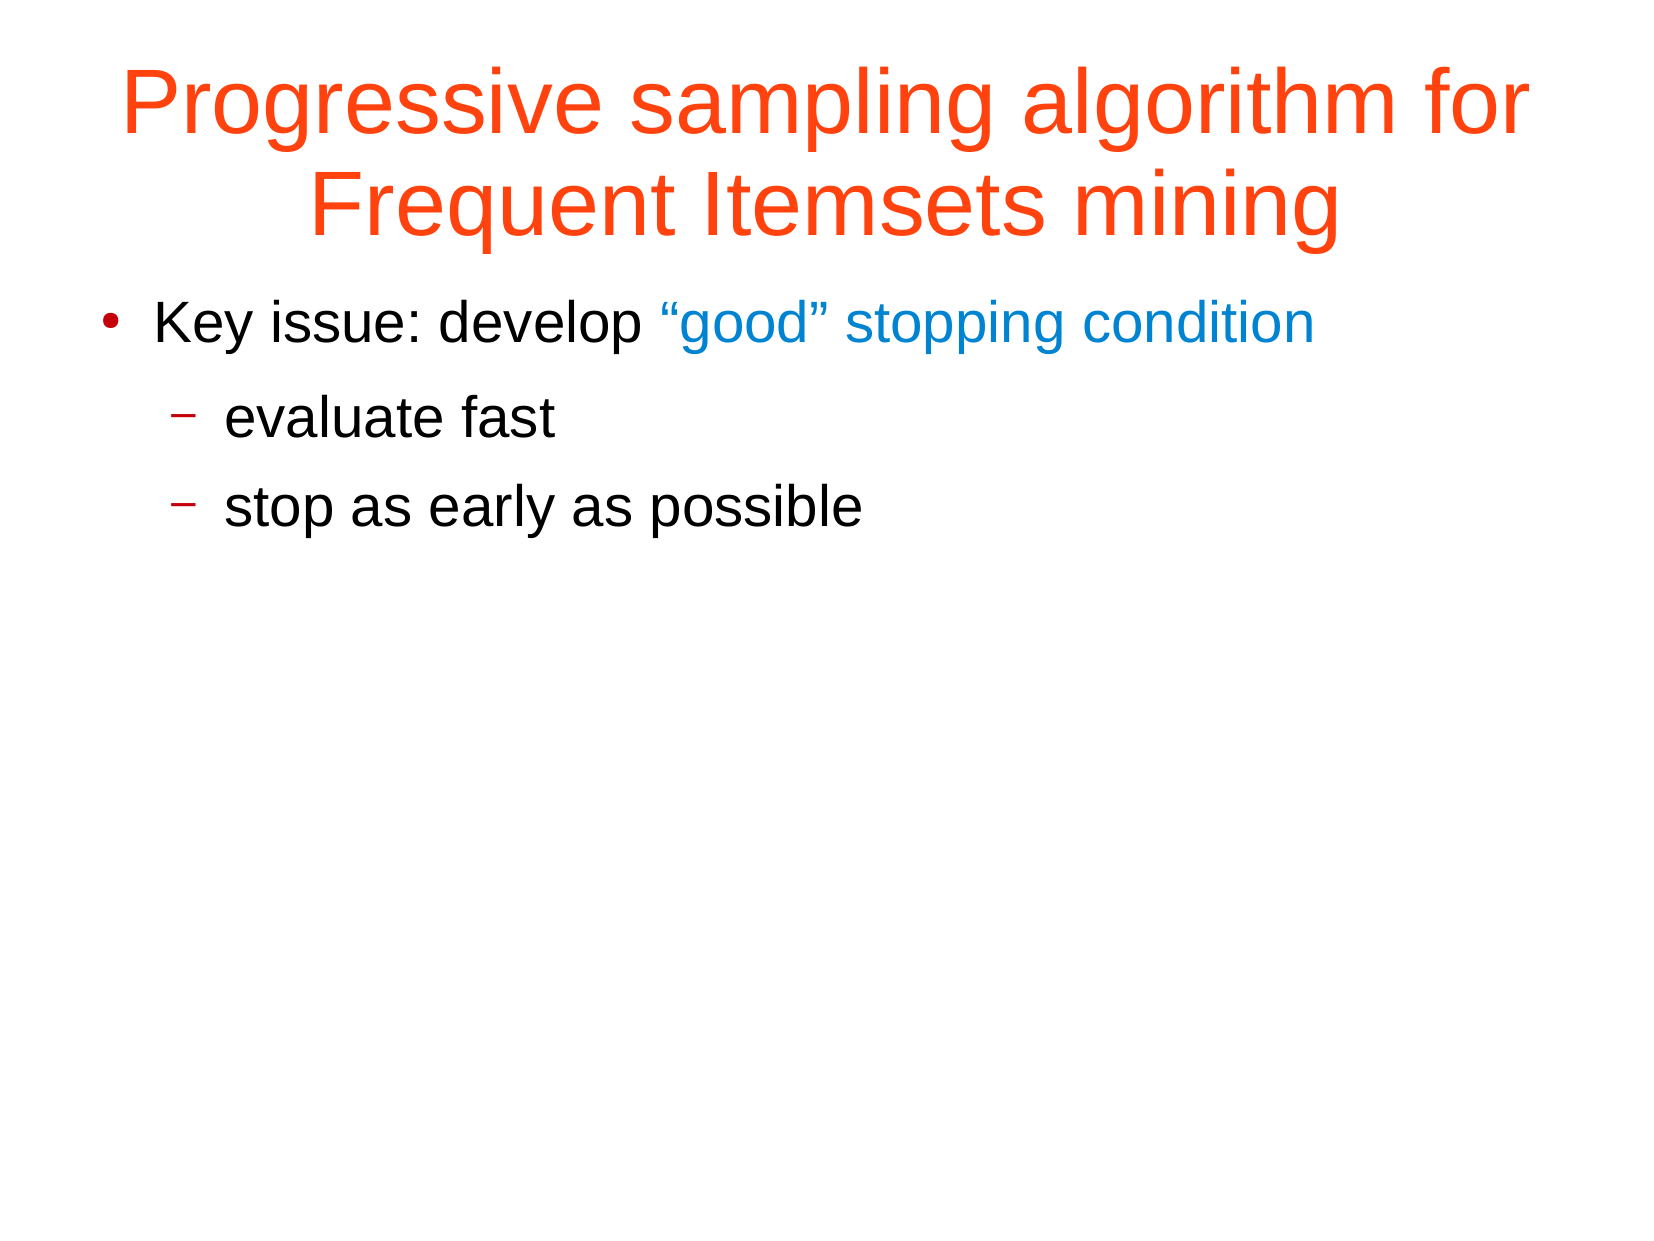

# Progressive sampling algorithm for Frequent Itemsets mining
Key issue: develop “good” stopping condition
evaluate fast
stop as early as possible